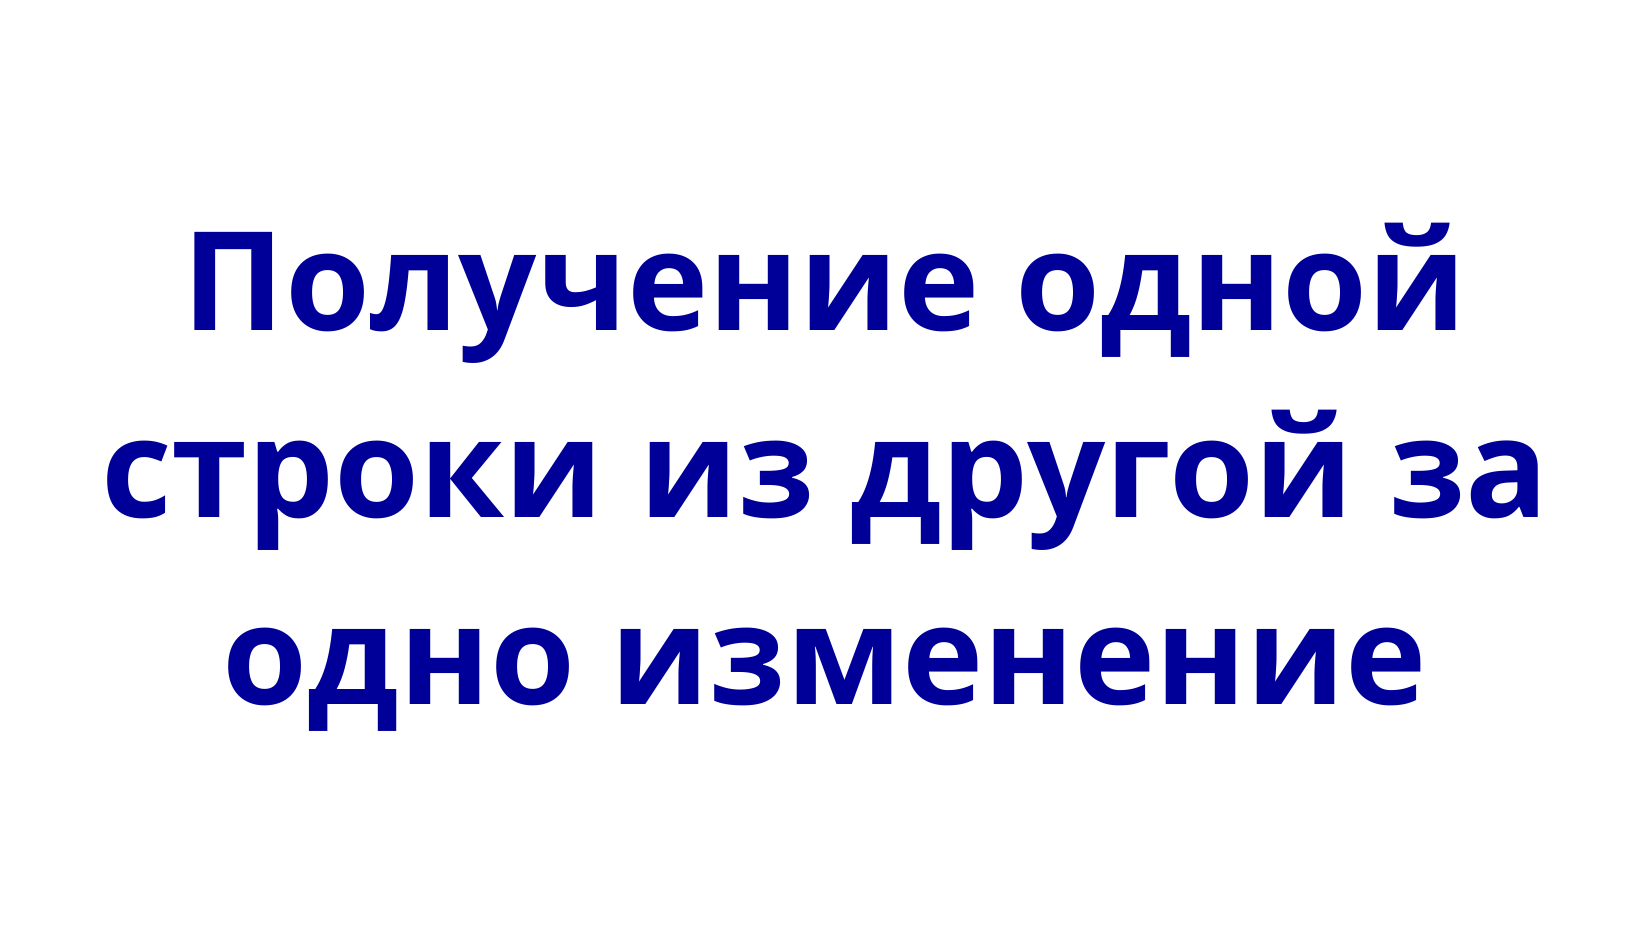

# Получение одной строки из другой за одно изменение